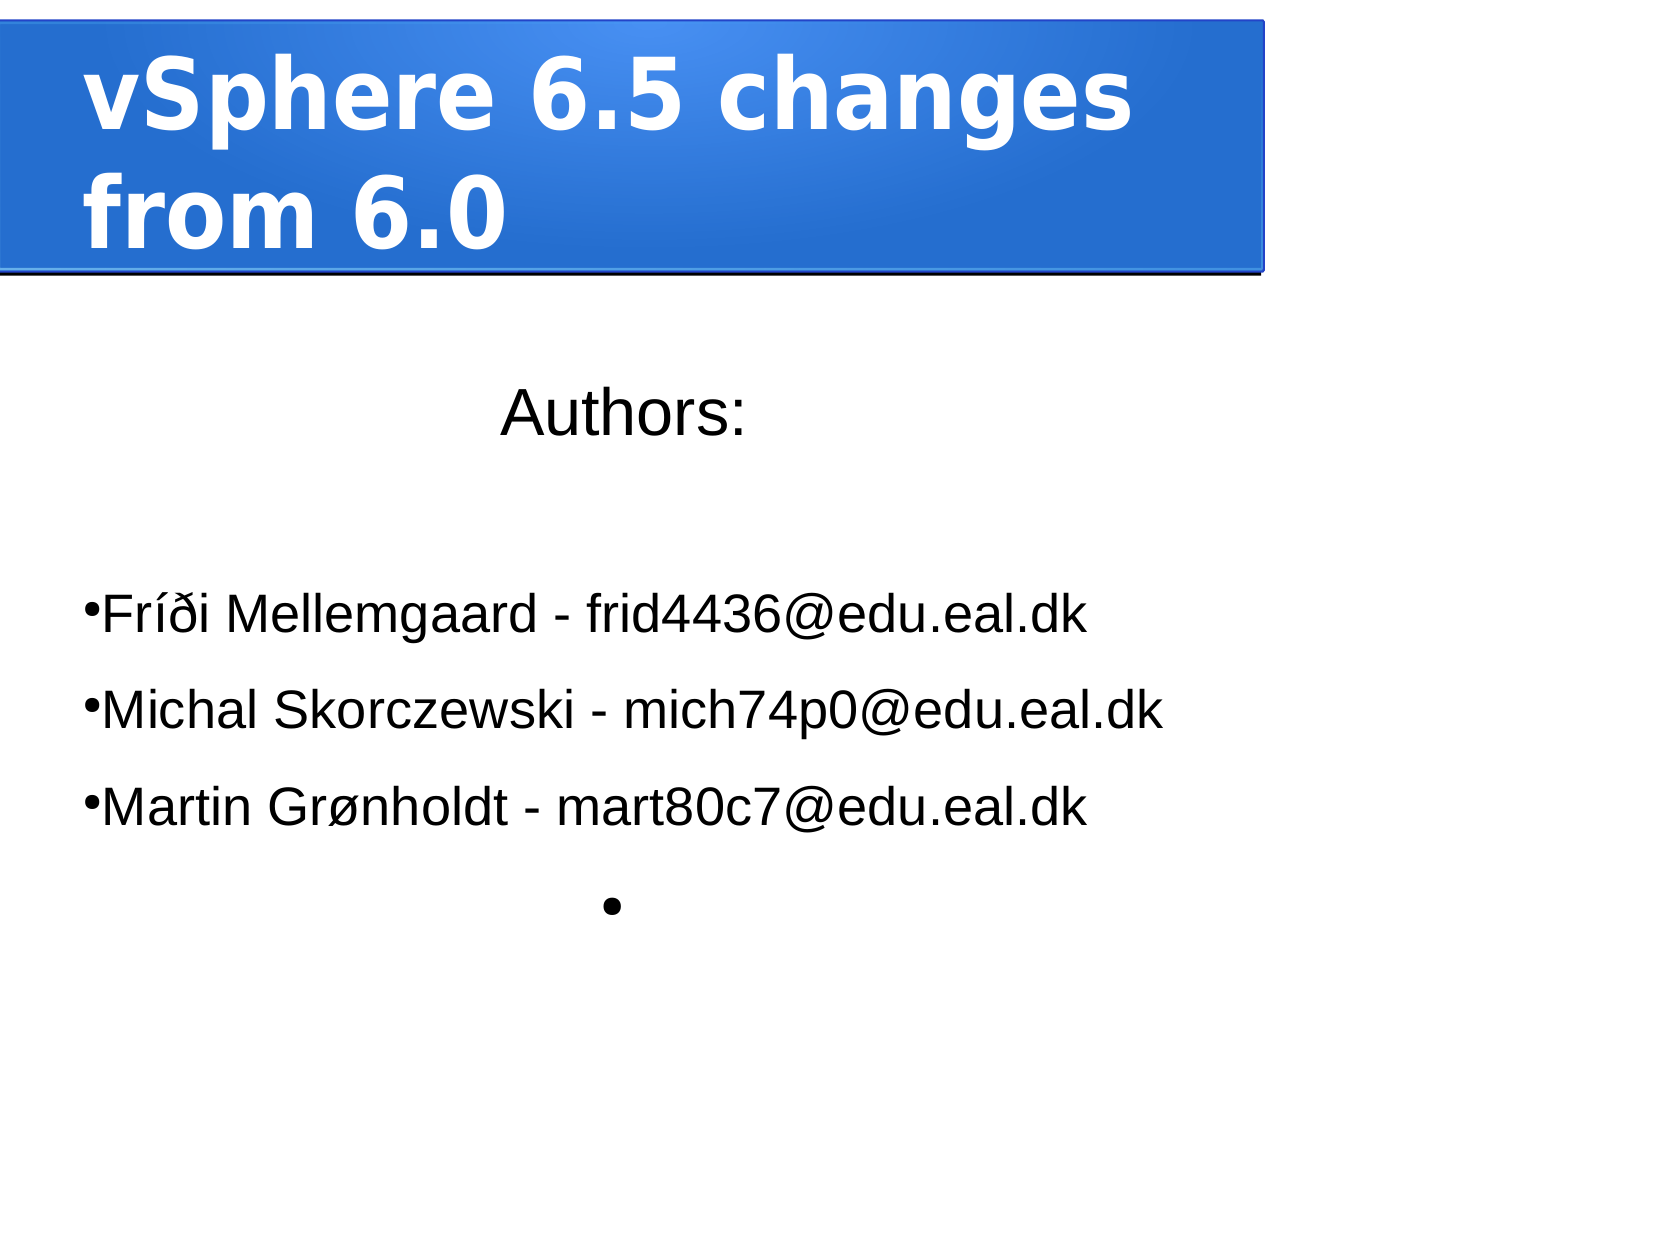

# vSphere 6.5 changes from 6.0
Authors:
Fríði Mellemgaard - frid4436@edu.eal.dk
Michal Skorczewski - mich74p0@edu.eal.dk
Martin Grønholdt - mart80c7@edu.eal.dk